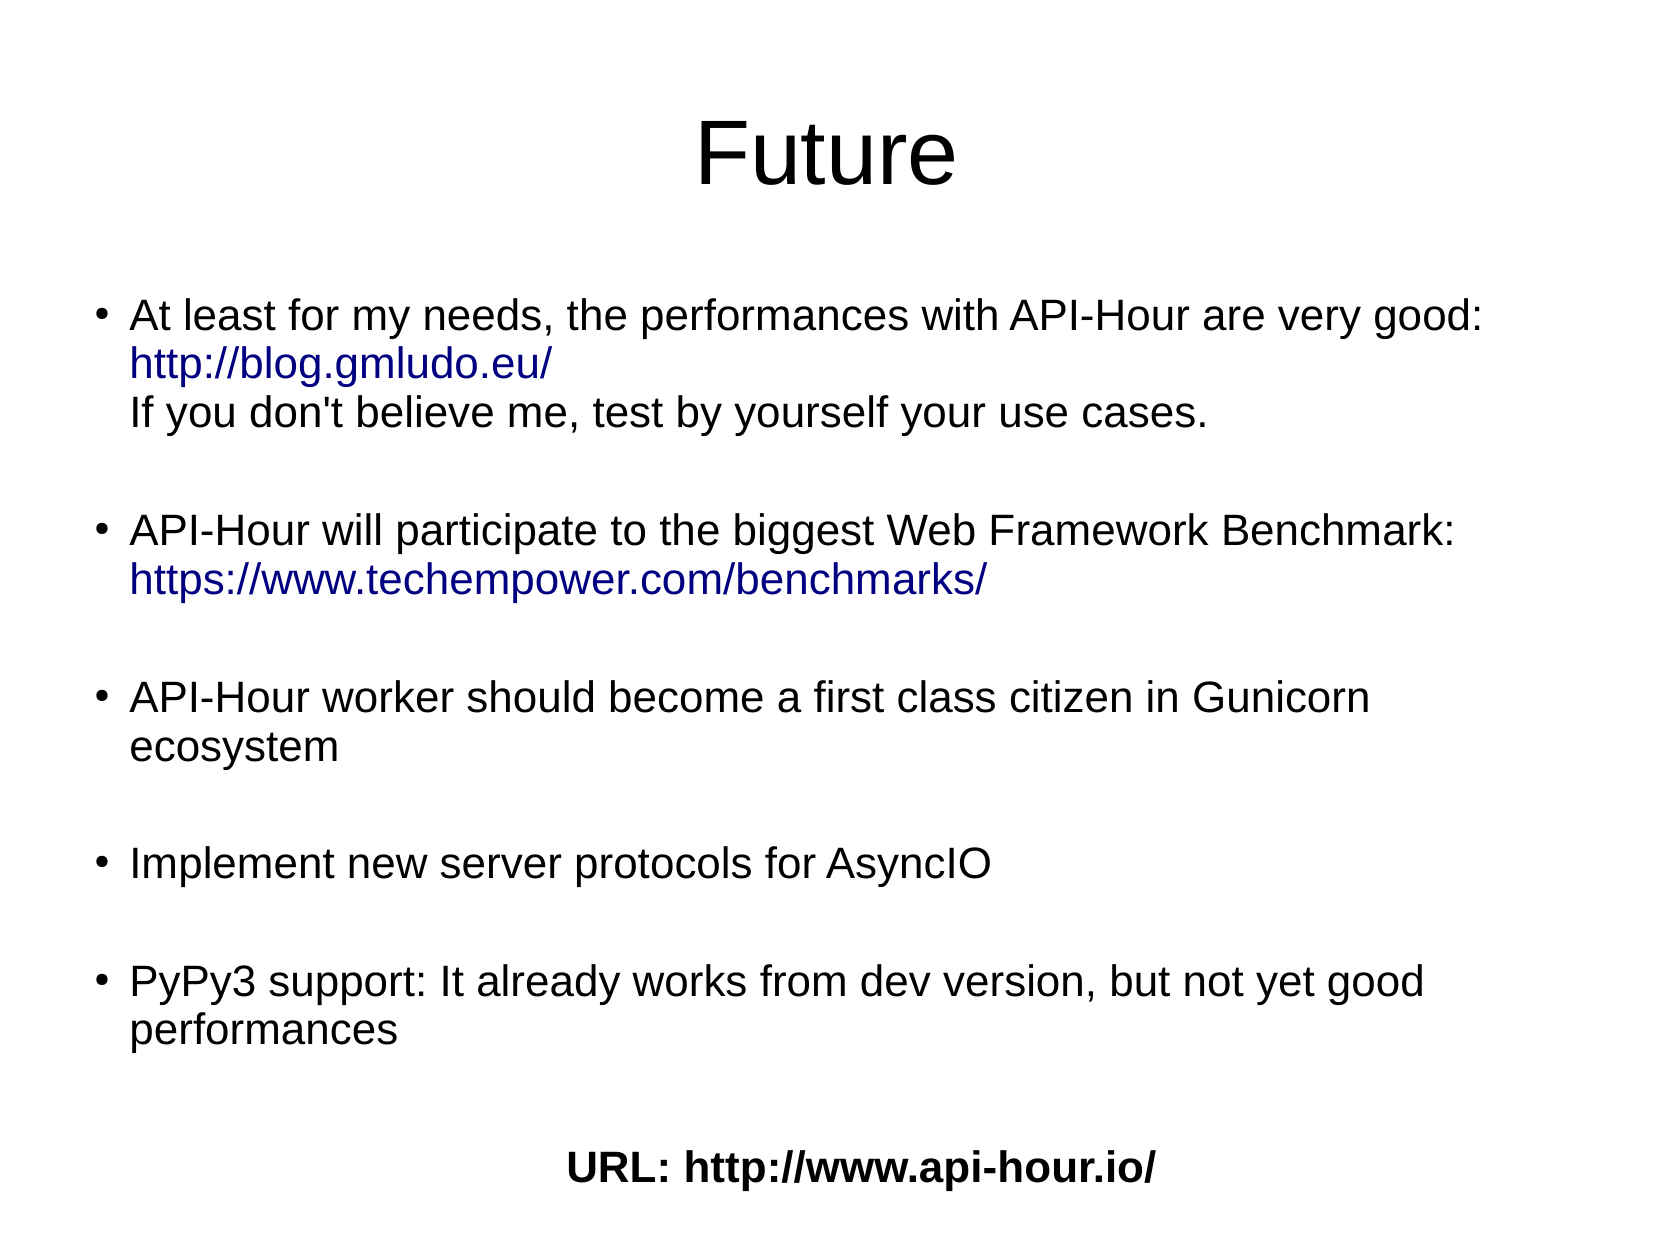

# Future
At least for my needs, the performances with API-Hour are very good:
http://blog.gmludo.eu/
If you don't believe me, test by yourself your use cases.
API-Hour will participate to the biggest Web Framework Benchmark: https://www.techempower.com/benchmarks/
API-Hour worker should become a first class citizen in Gunicorn ecosystem
Implement new server protocols for AsyncIO
PyPy3 support: It already works from dev version, but not yet good performances
URL: http://www.api-hour.io/